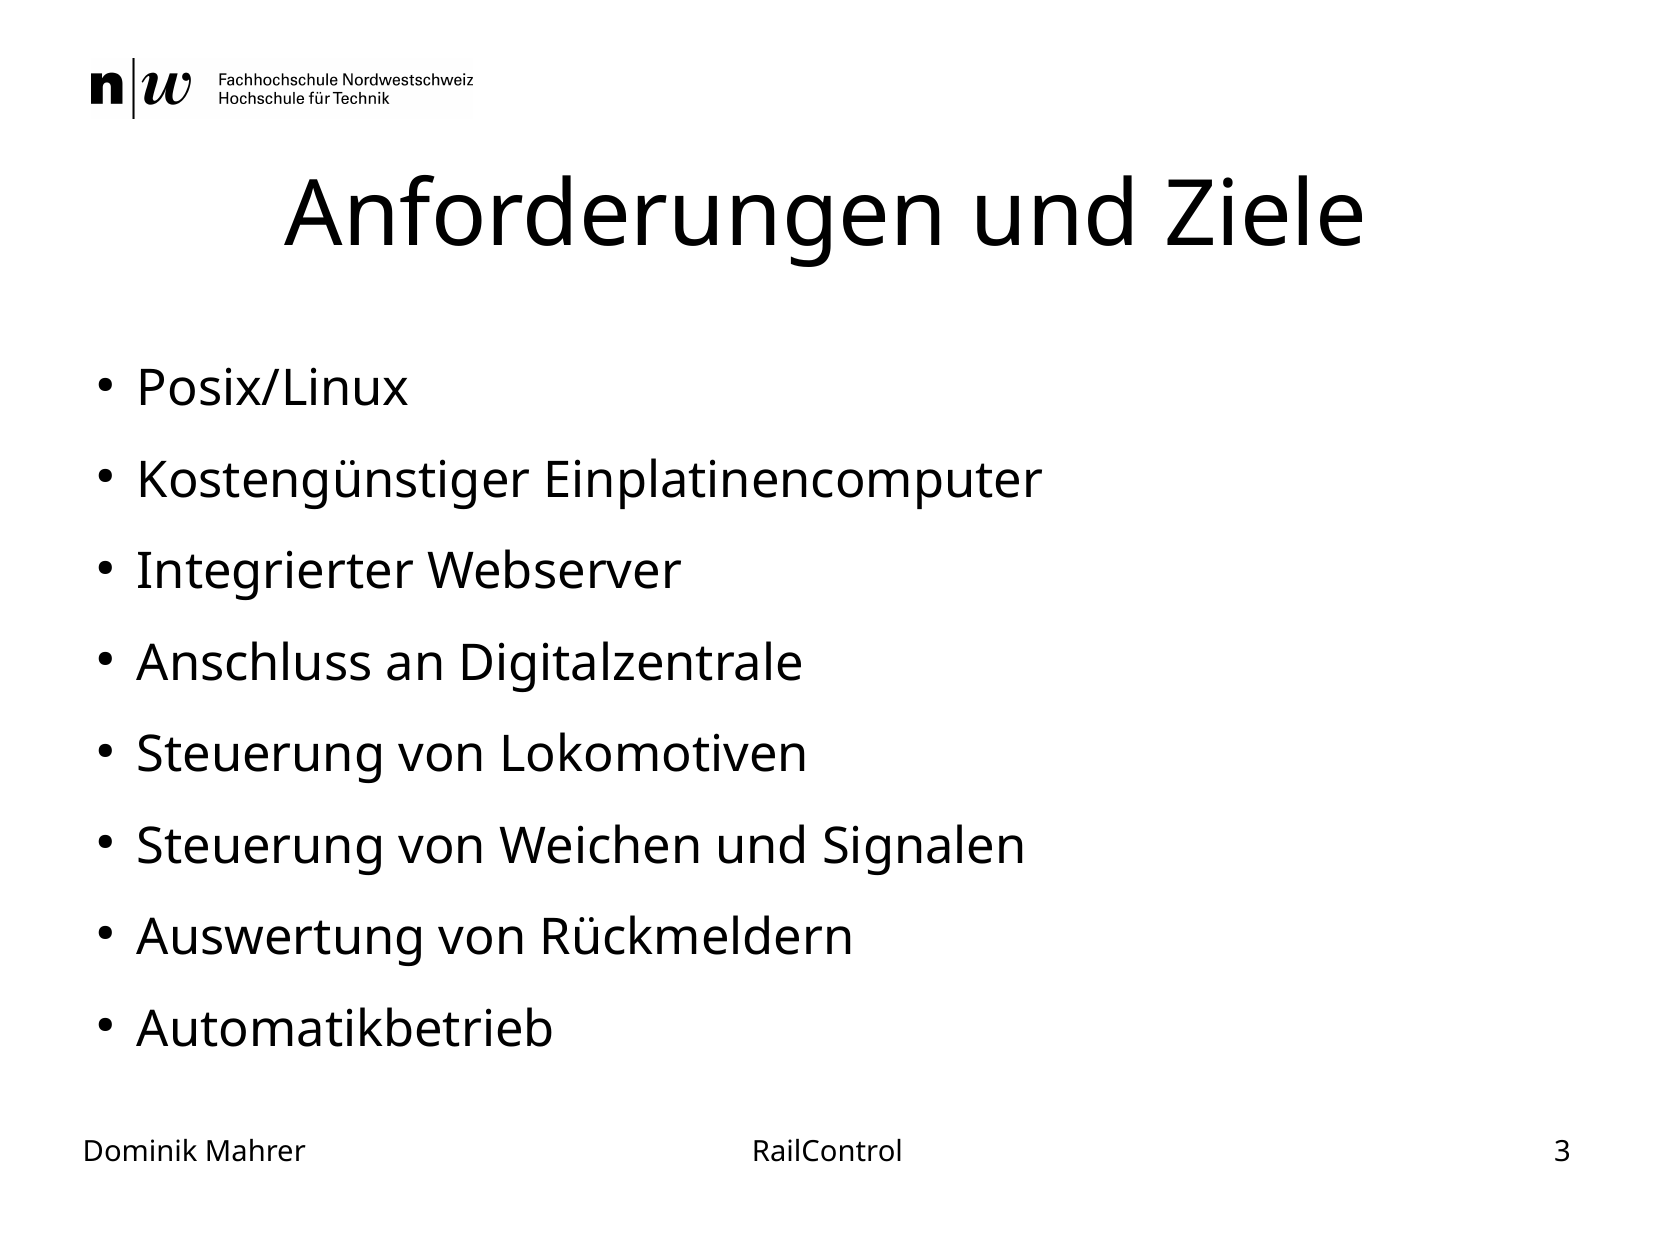

# Anforderungen und Ziele
Posix/Linux
Kostengünstiger Einplatinencomputer
Integrierter Webserver
Anschluss an Digitalzentrale
Steuerung von Lokomotiven
Steuerung von Weichen und Signalen
Auswertung von Rückmeldern
Automatikbetrieb
Dominik Mahrer
RailControl
3